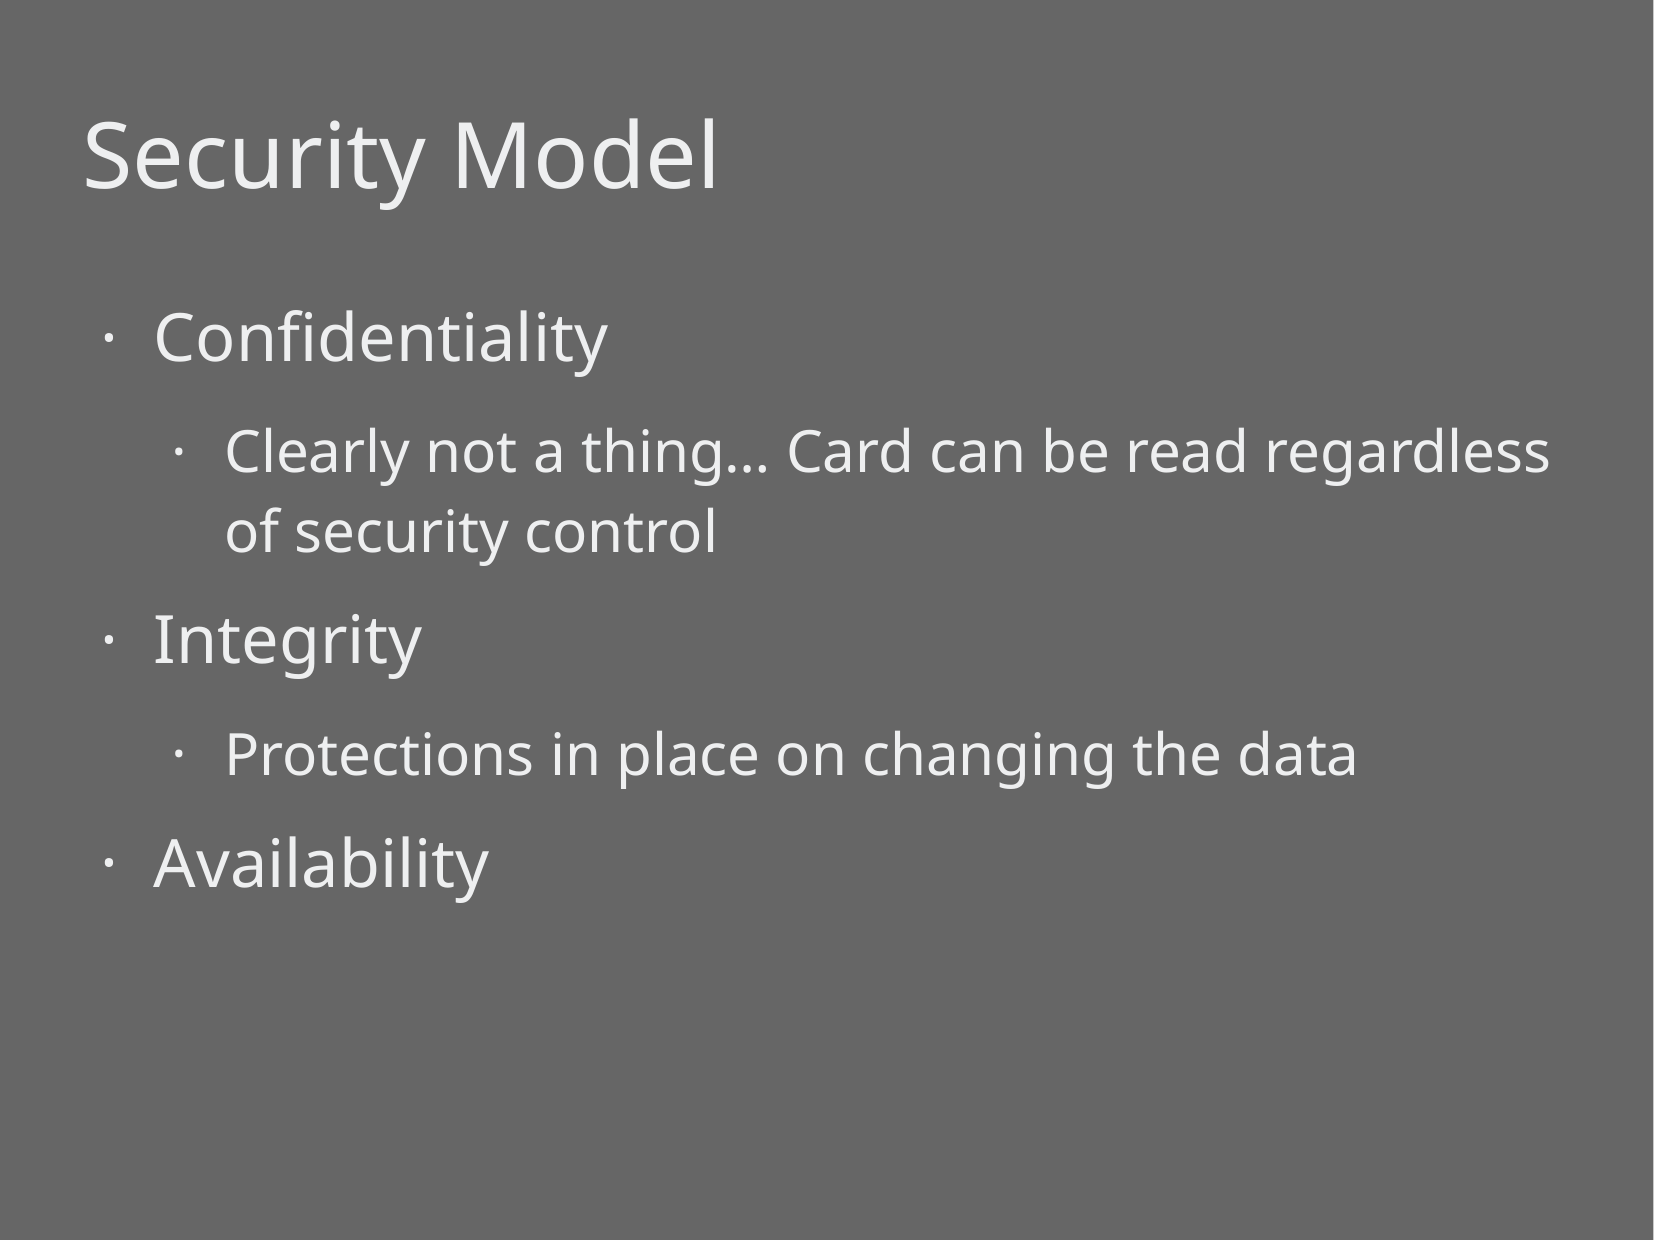

# Security Model
Confidentiality
Clearly not a thing… Card can be read regardless of security control
Integrity
Protections in place on changing the data
Availability